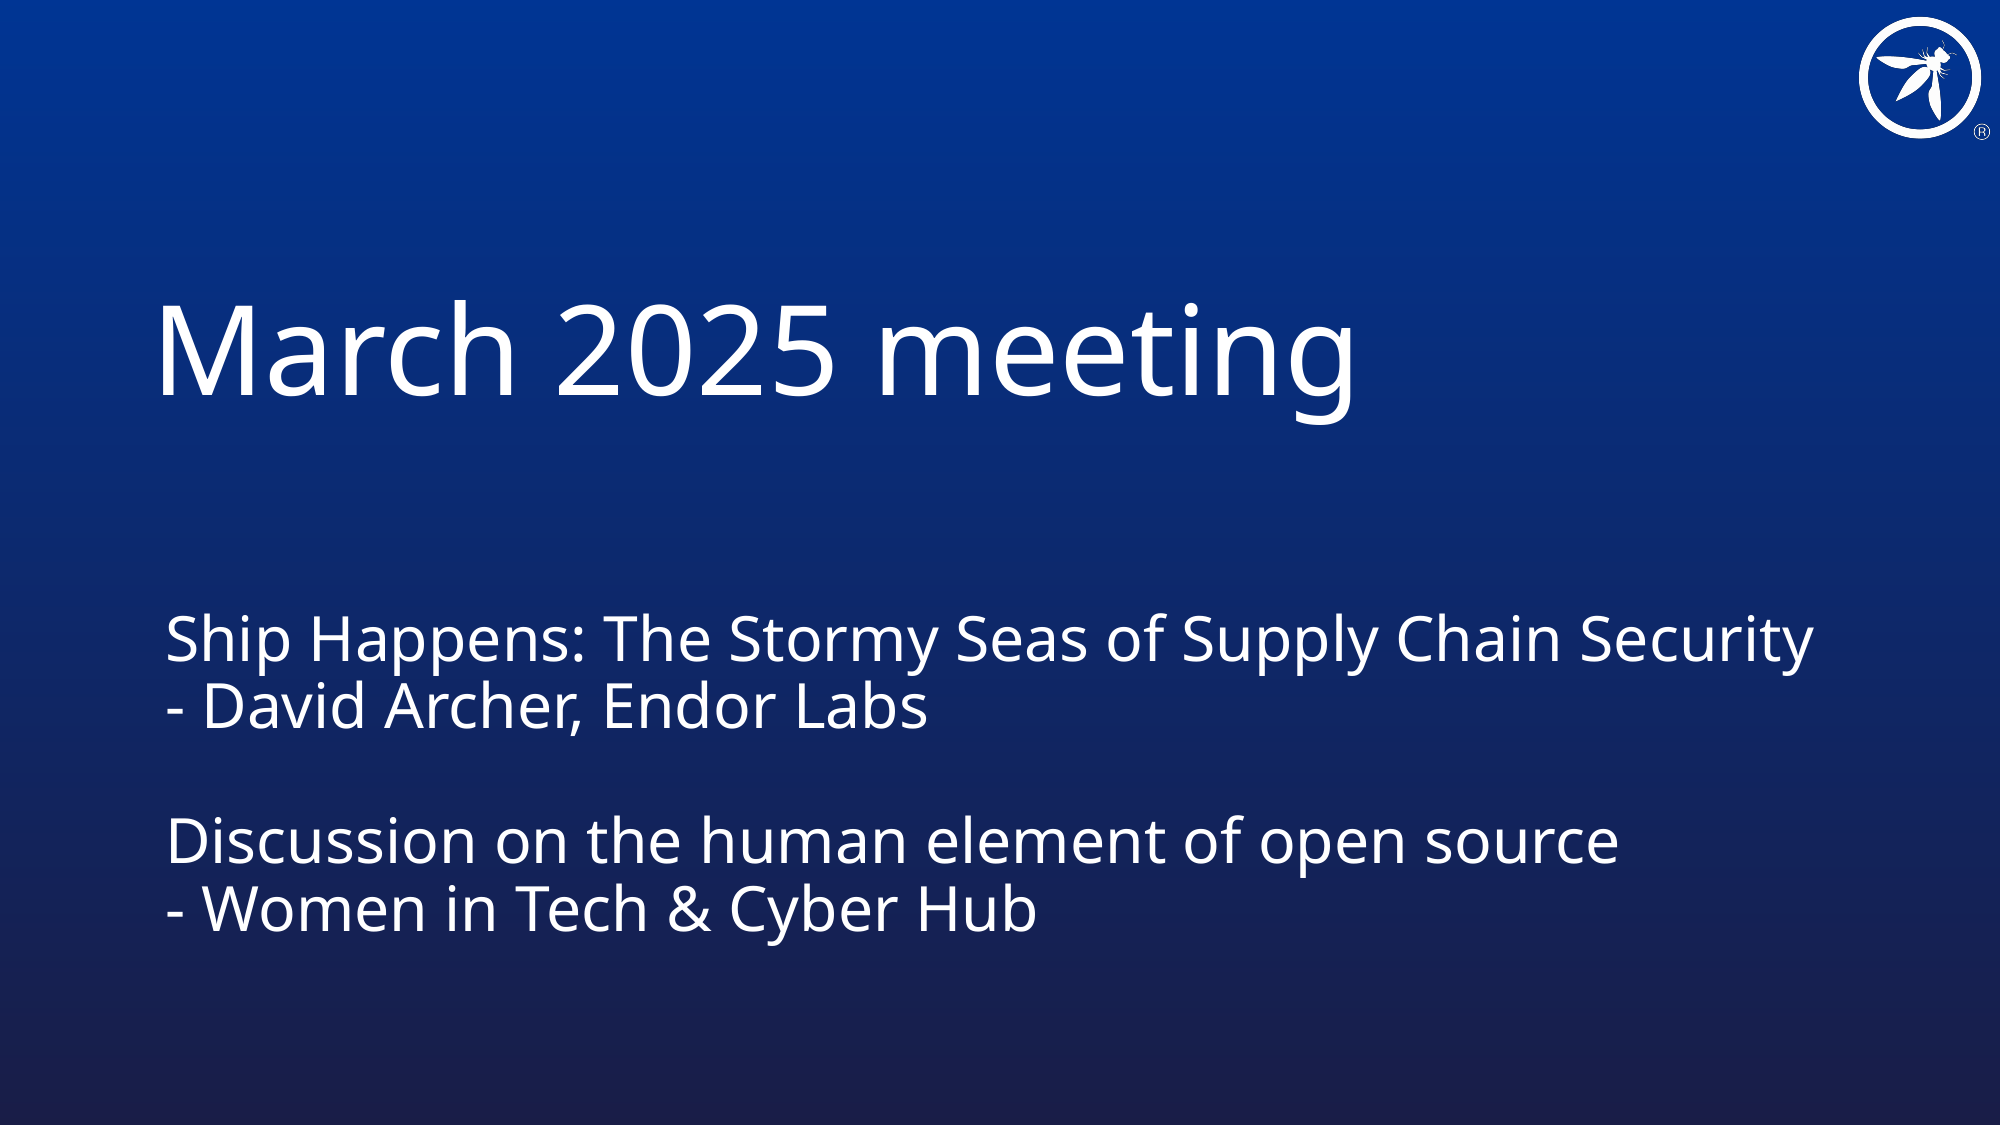

# March 2025 meeting
Ship Happens: The Stormy Seas of Supply Chain Security
- David Archer, Endor Labs
Discussion on the human element of open source
- Women in Tech & Cyber Hub